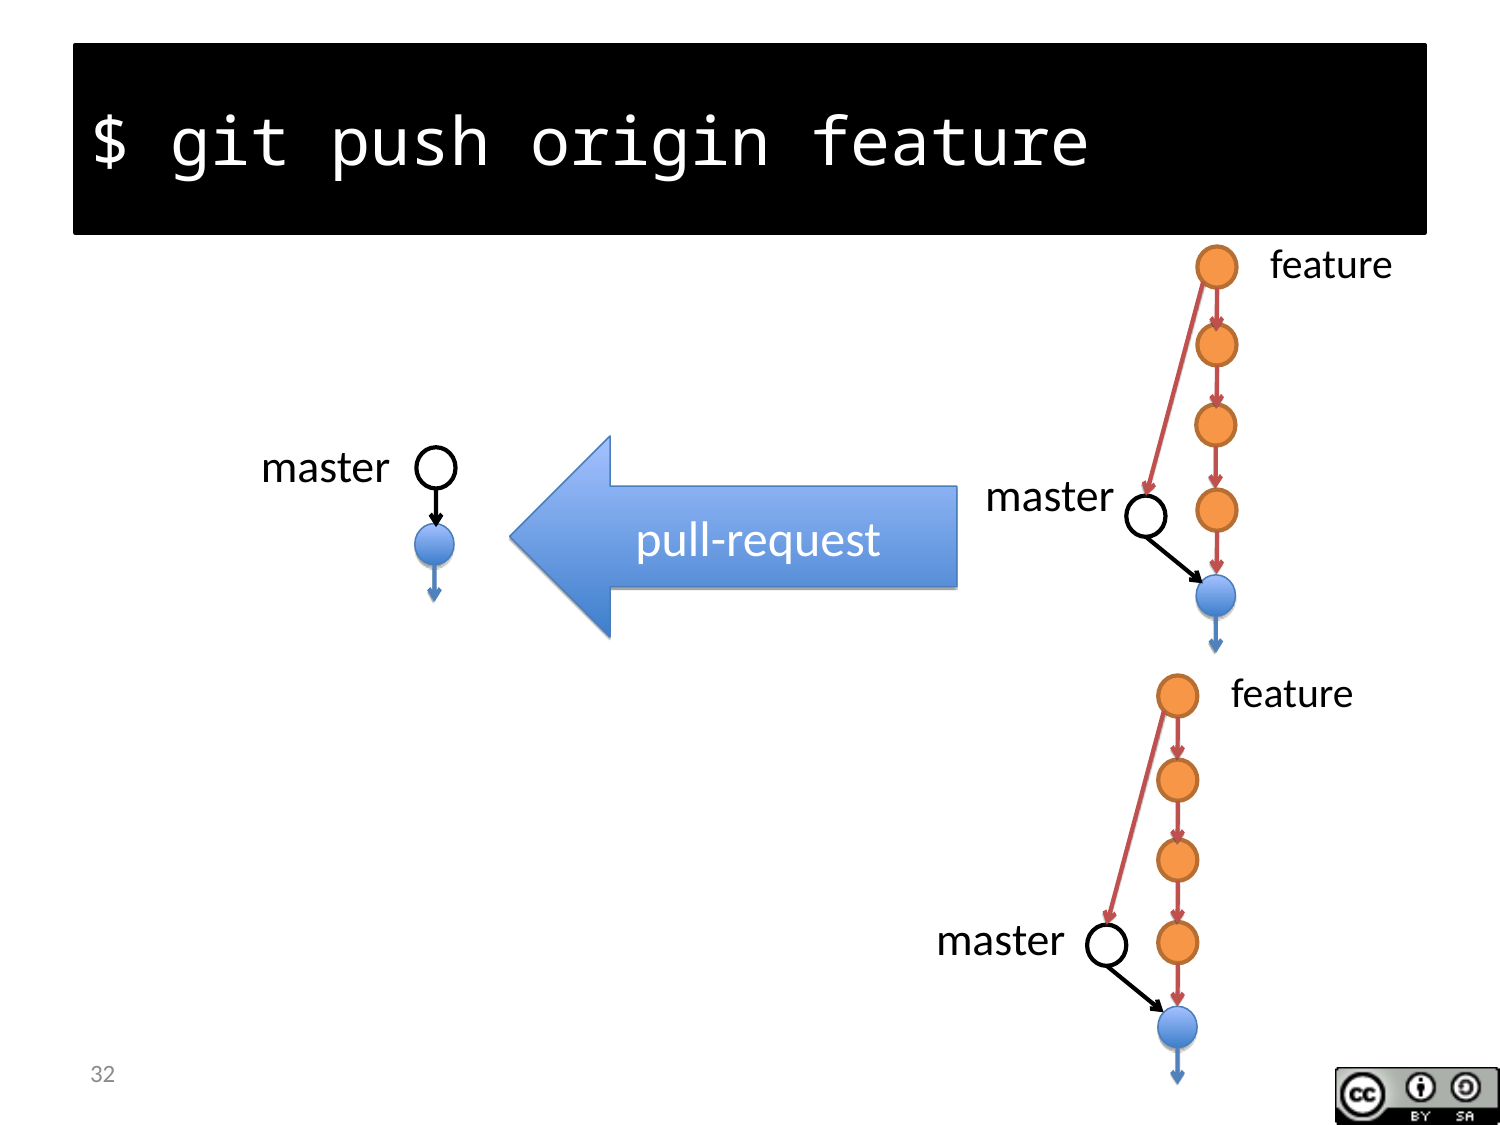

# $ git push origin feature
feature
master
pull-request
master
feature
master